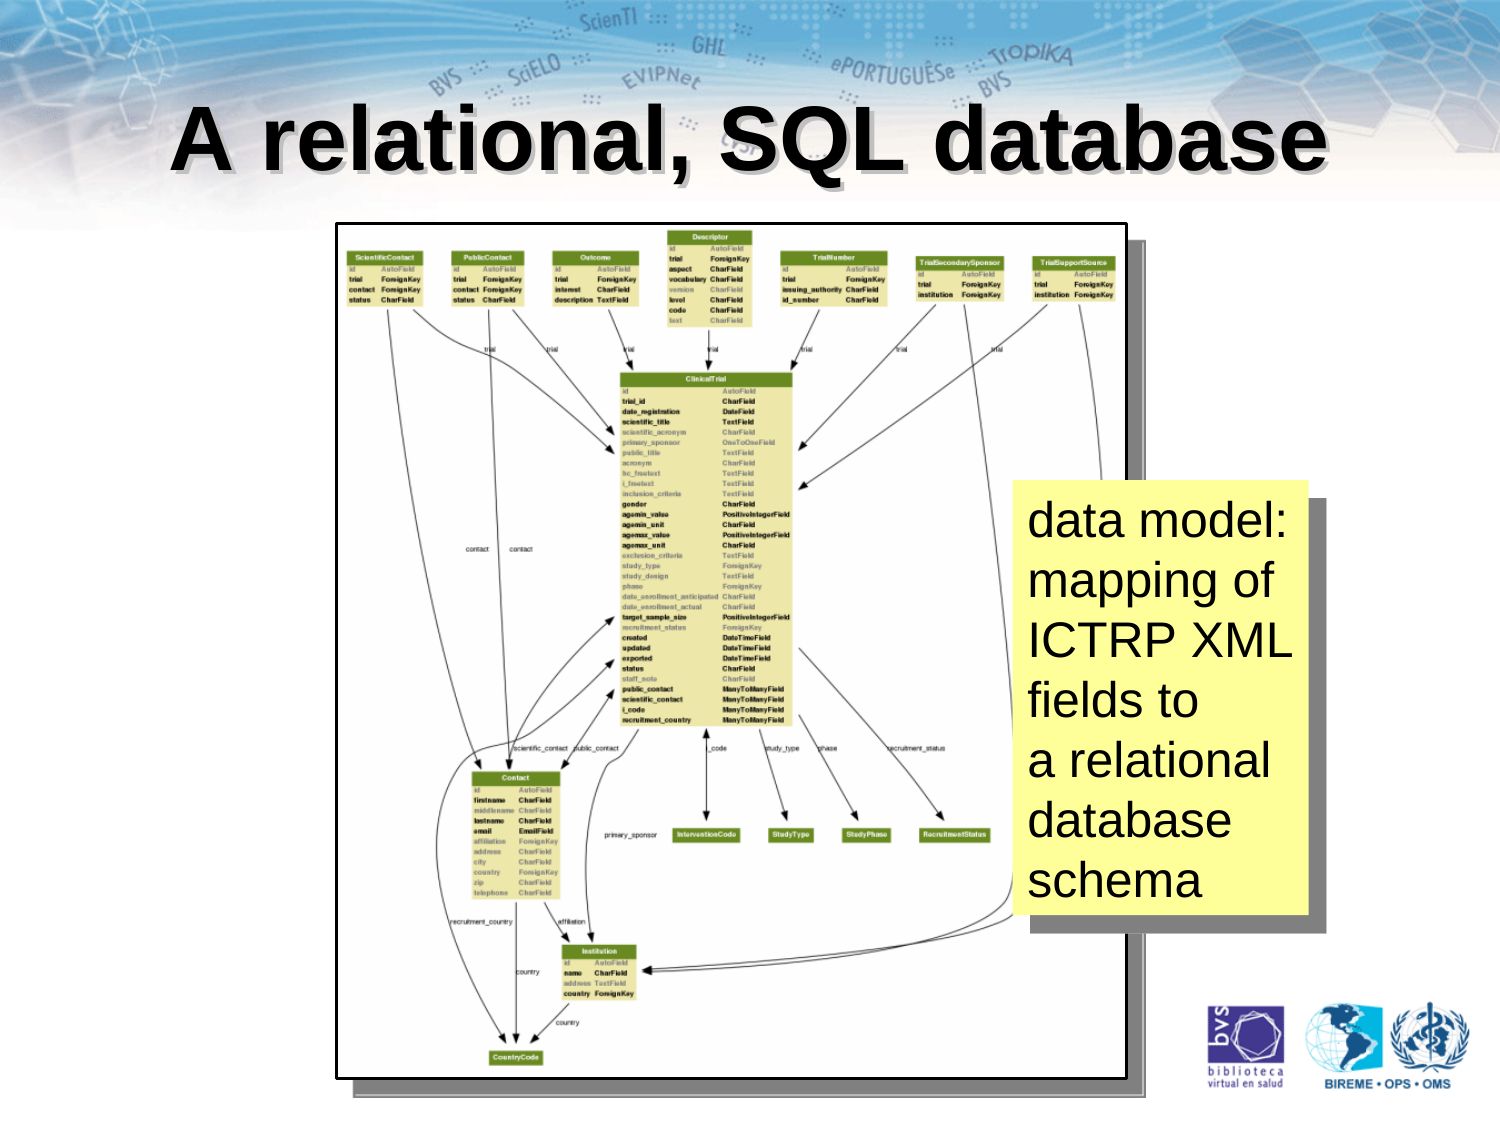

# A relational, SQL database
data model:
mapping of
ICTRP XML
fields to
a relational
database
schema